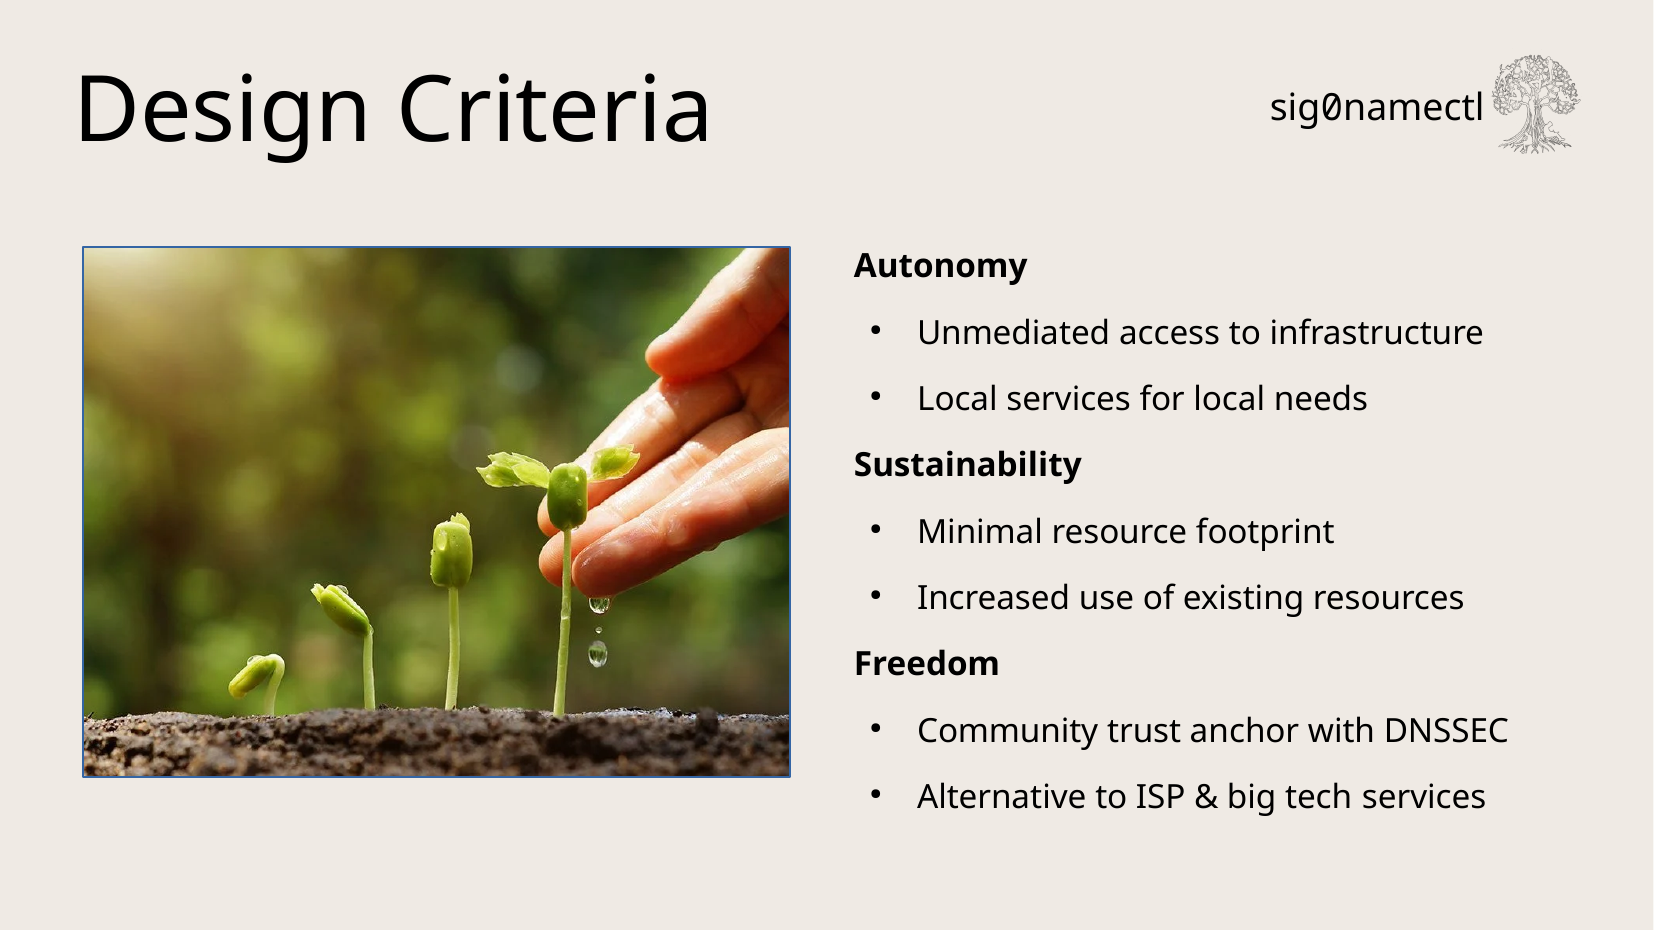

Design Criteria
sig0namectl
# Autonomy
Unmediated access to infrastructure
Local services for local needs
Sustainability
Minimal resource footprint
Increased use of existing resources
Freedom
Community trust anchor with DNSSEC
Alternative to ISP & big tech services